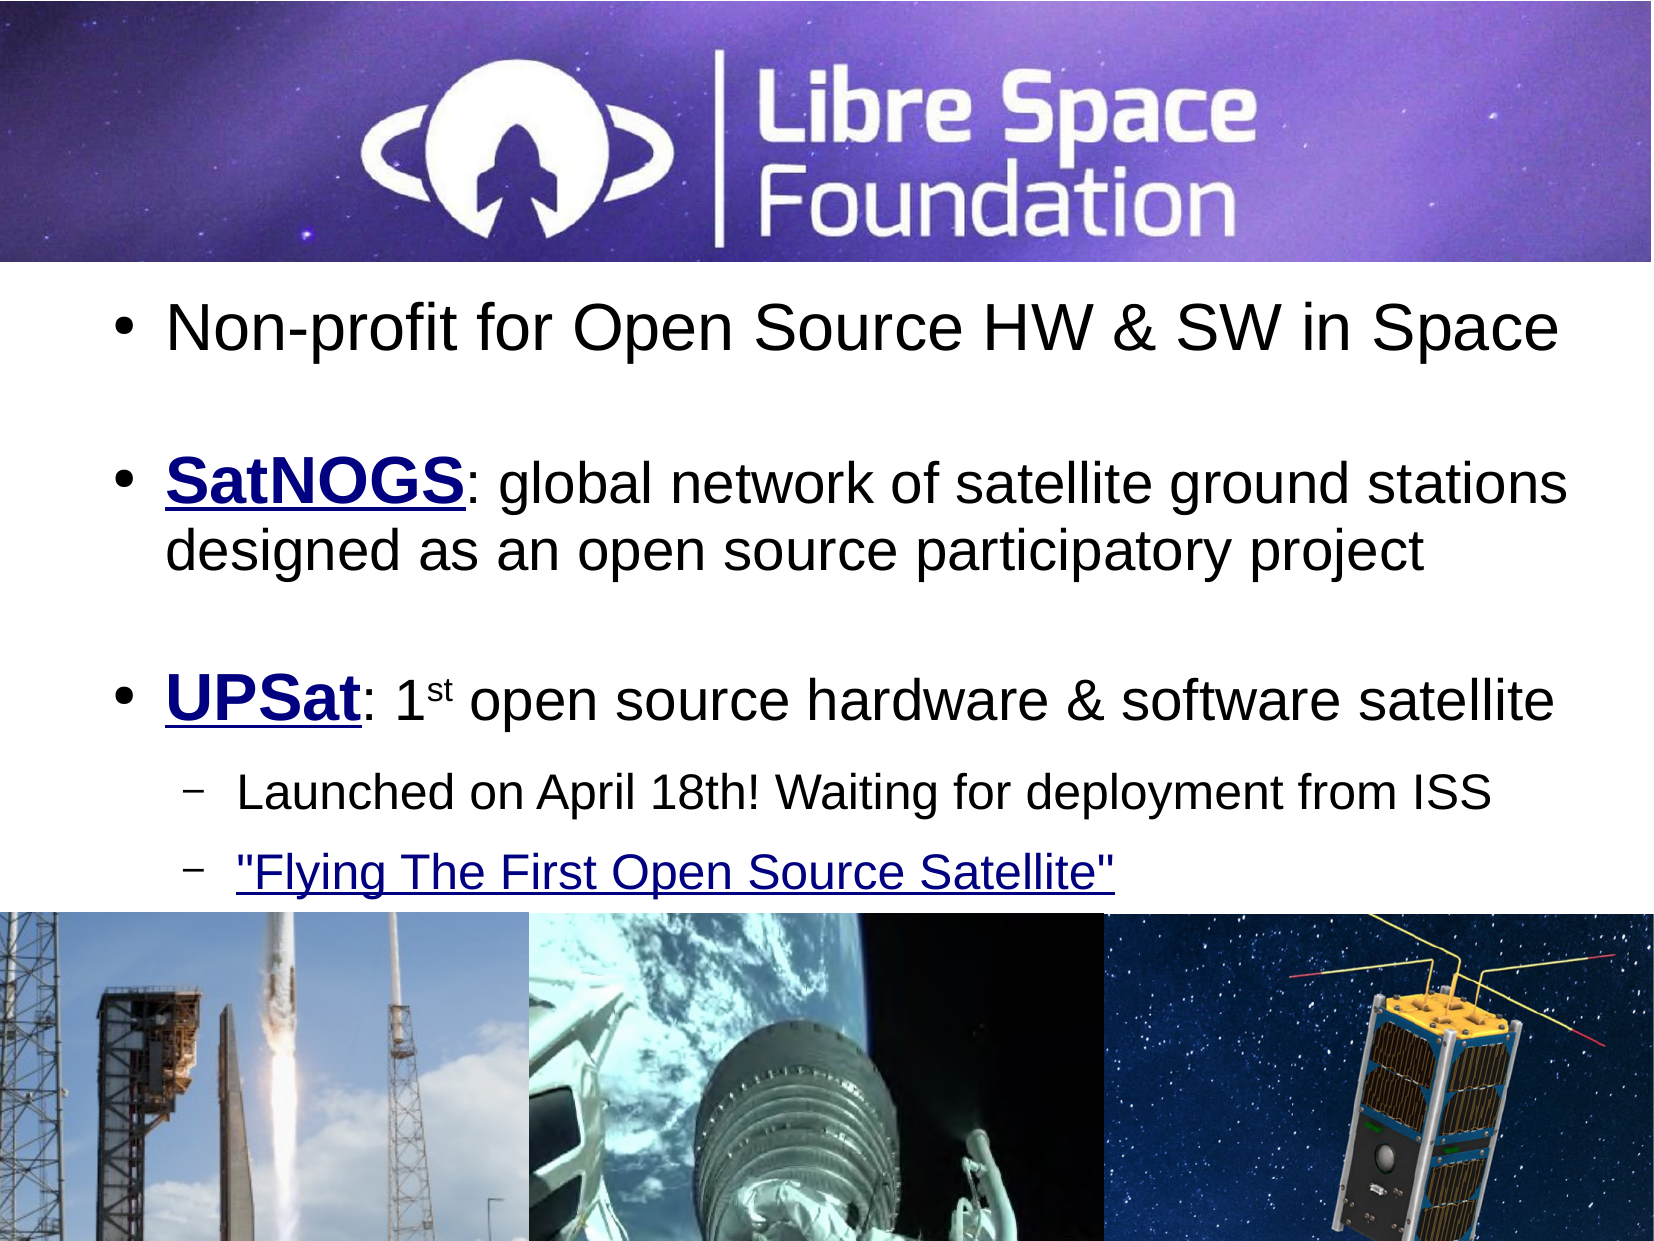

# Non-profit for Open Source HW & SW in Space
SatNOGS: global network of satellite ground stations designed as an open source participatory project
UPSat: 1st open source hardware & software satellite
Launched on April 18th! Waiting for deployment from ISS
"Flying The First Open Source Satellite"